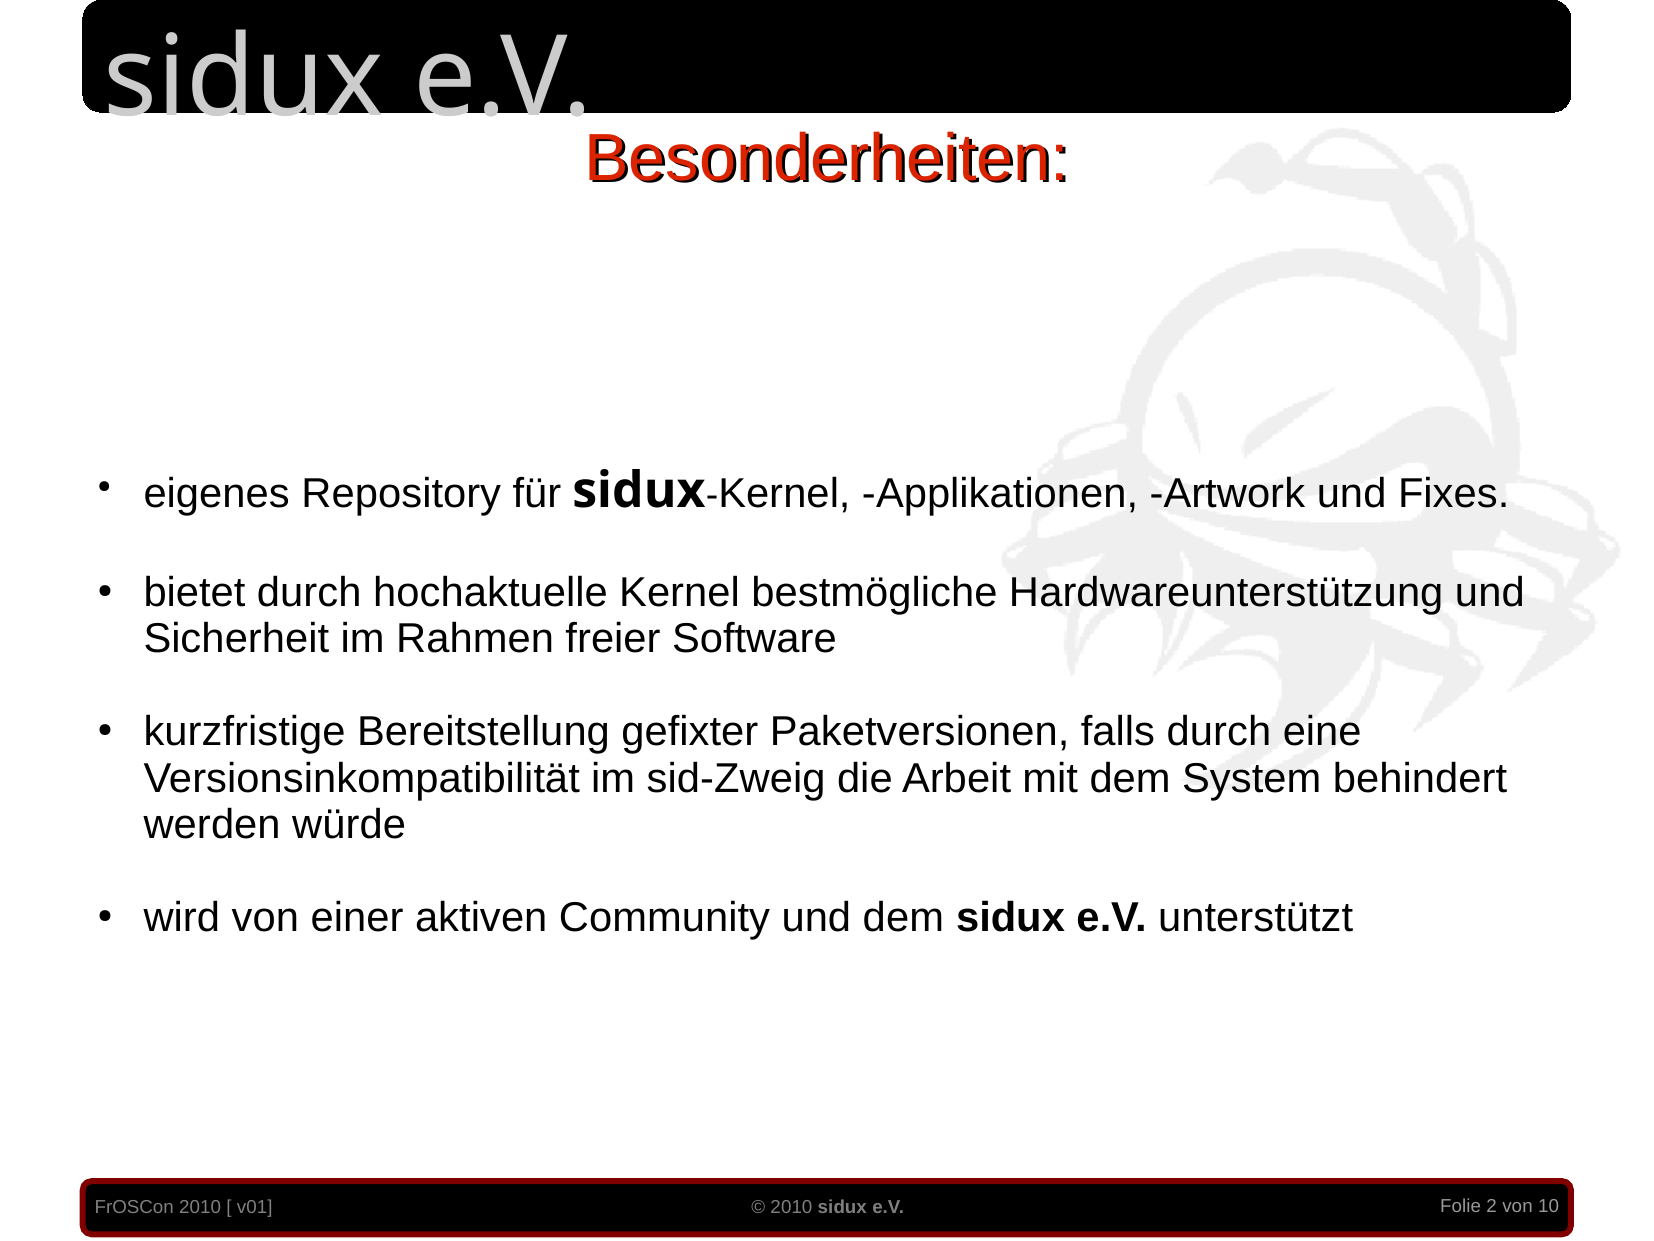

Besonderheiten:
	eigenes Repository für sidux-Kernel, -Applikationen, -Artwork und Fixes.
 	bietet durch hochaktuelle Kernel bestmögliche Hardwareunterstützung und
	Sicherheit im Rahmen freier Software
 	kurzfristige Bereitstellung gefixter Paketversionen, falls durch eine
	Versionsinkompatibilität im sid-Zweig die Arbeit mit dem System behindert
	werden würde
 	wird von einer aktiven Community und dem sidux e.V. unterstützt